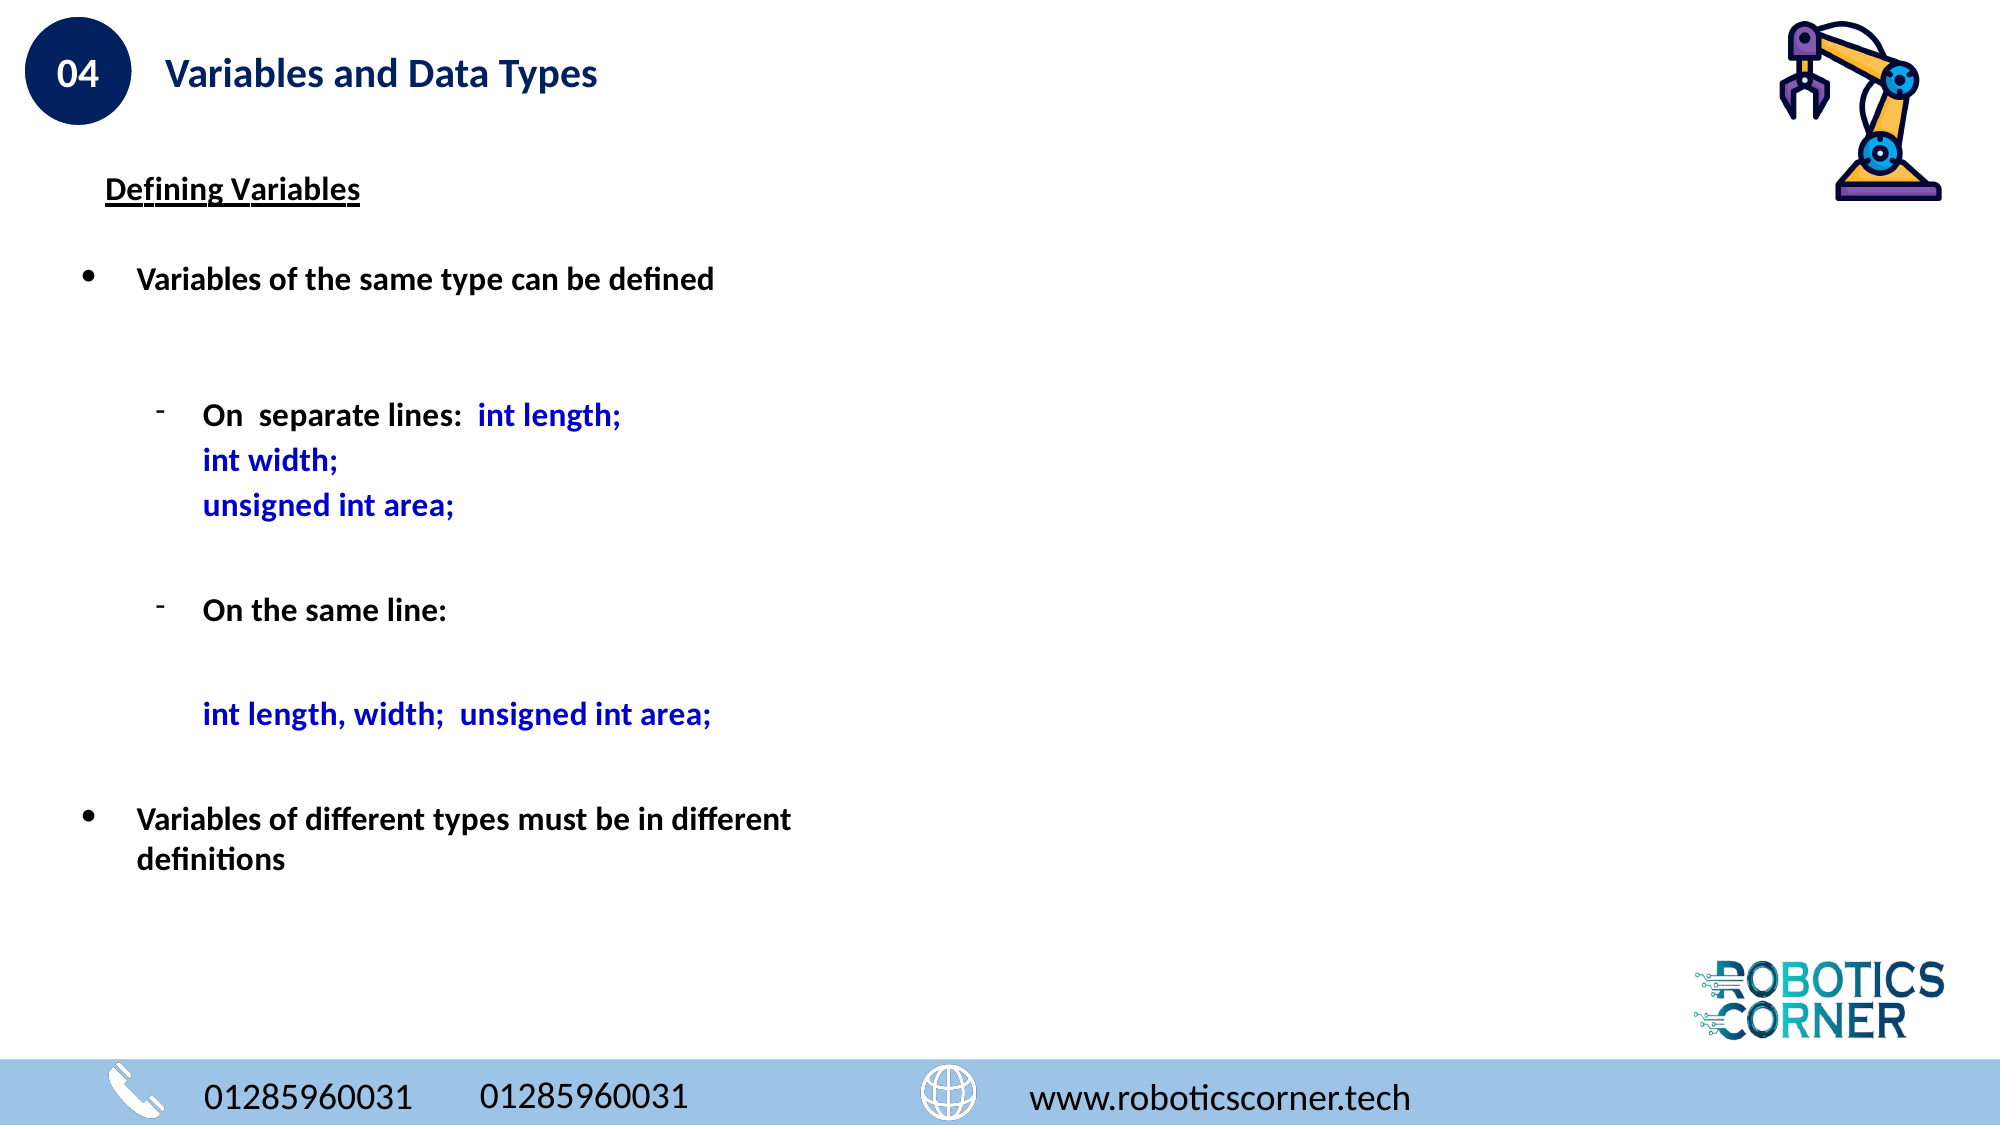

04
Variables and Data Types
Defining Variables
Variables of the same type can be defined
On separate lines: int length;
int width;
unsigned int area;
On the same line:
int length, width; unsigned int area;
Variables of different types must be in different definitions
01285960031
01285960031
www.roboticscorner.tech